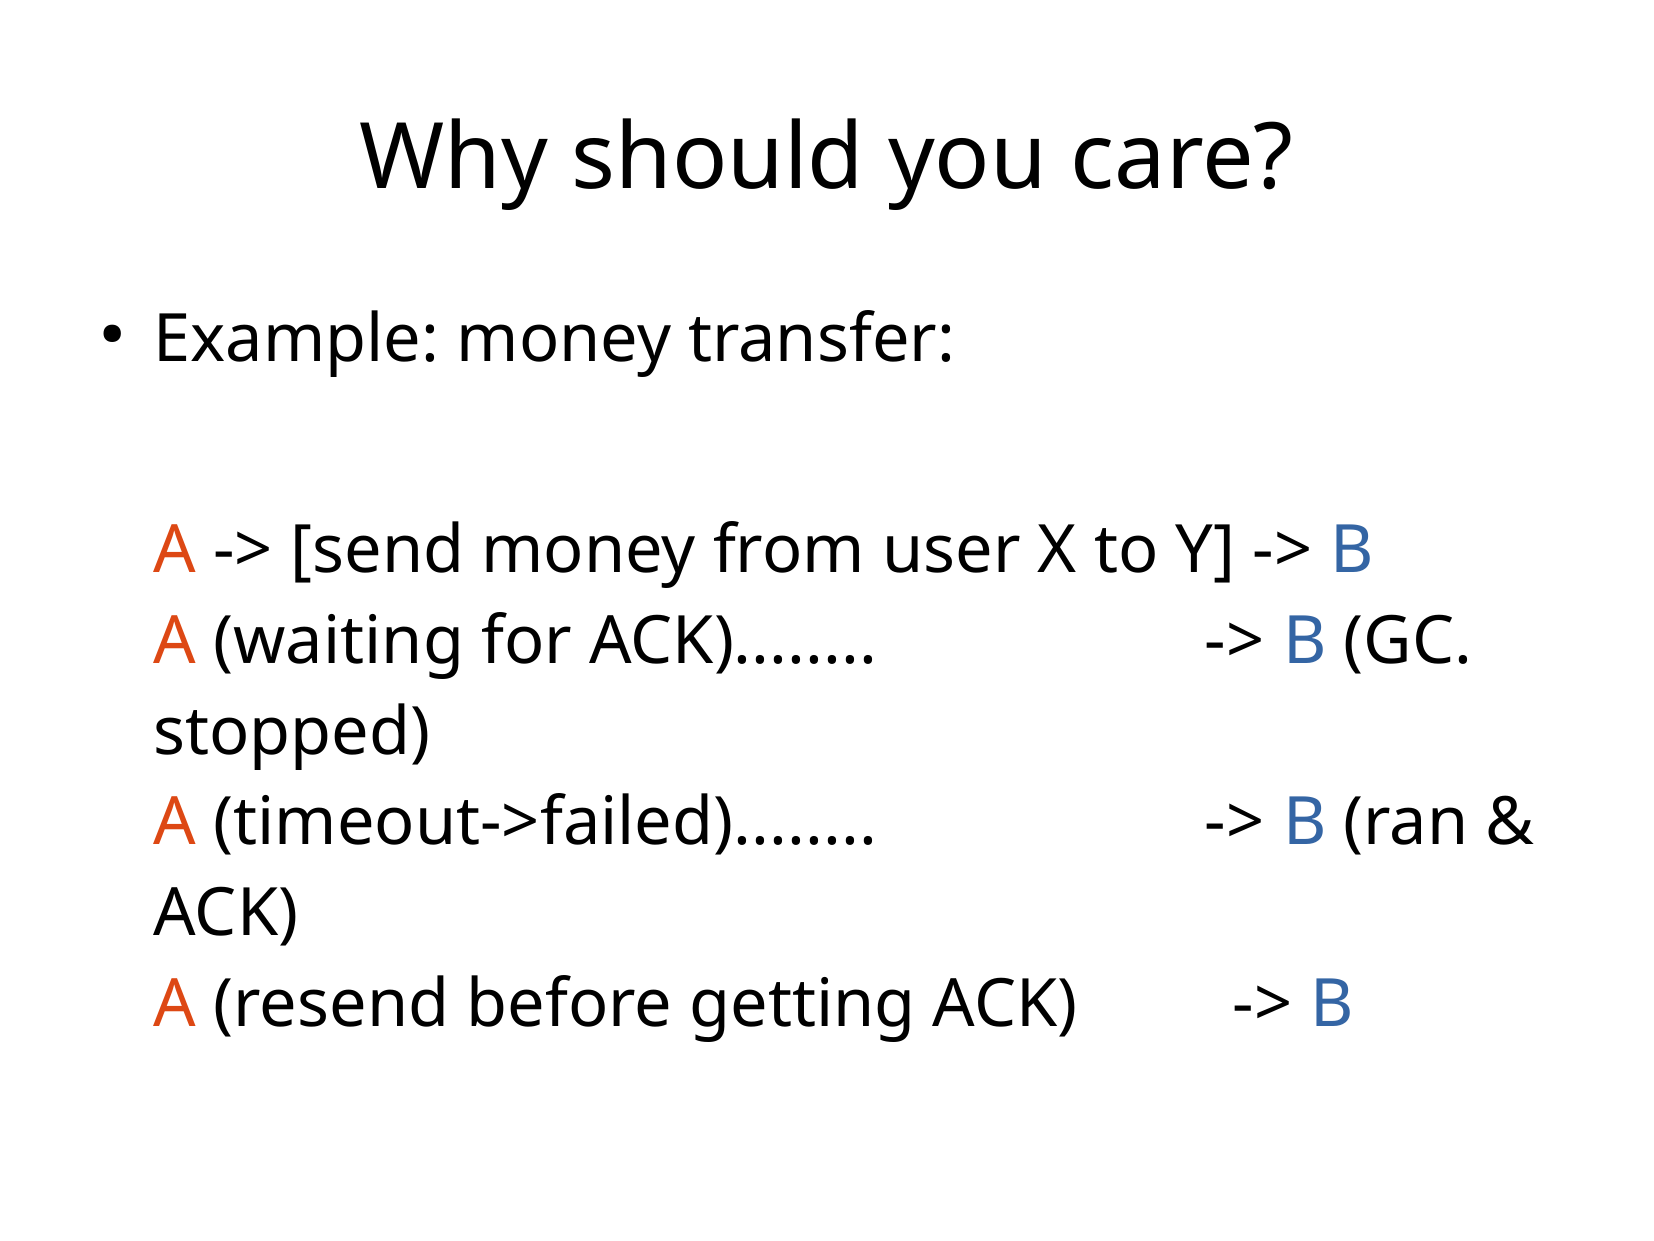

# Why should you care?
Example: money transfer:
A -> [send money from user X to Y] -> B
A (waiting for ACK)........ -> B (GC. stopped)
A (timeout->failed)........ -> B (ran & ACK)
A (resend before getting ACK) -> B